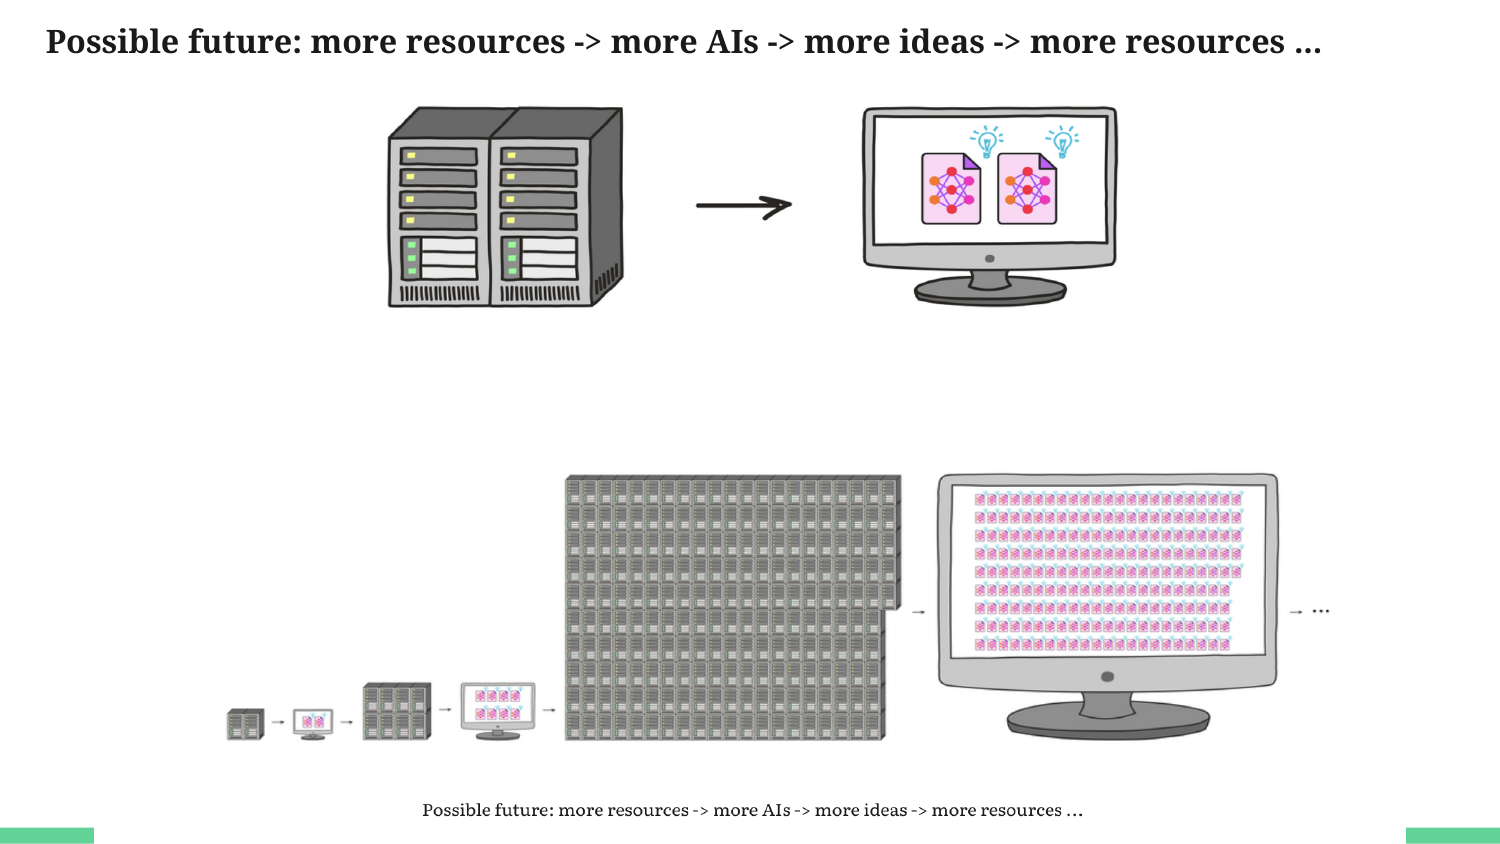

# Possible future: more resources -> more AIs -> more ideas -> more resources ...